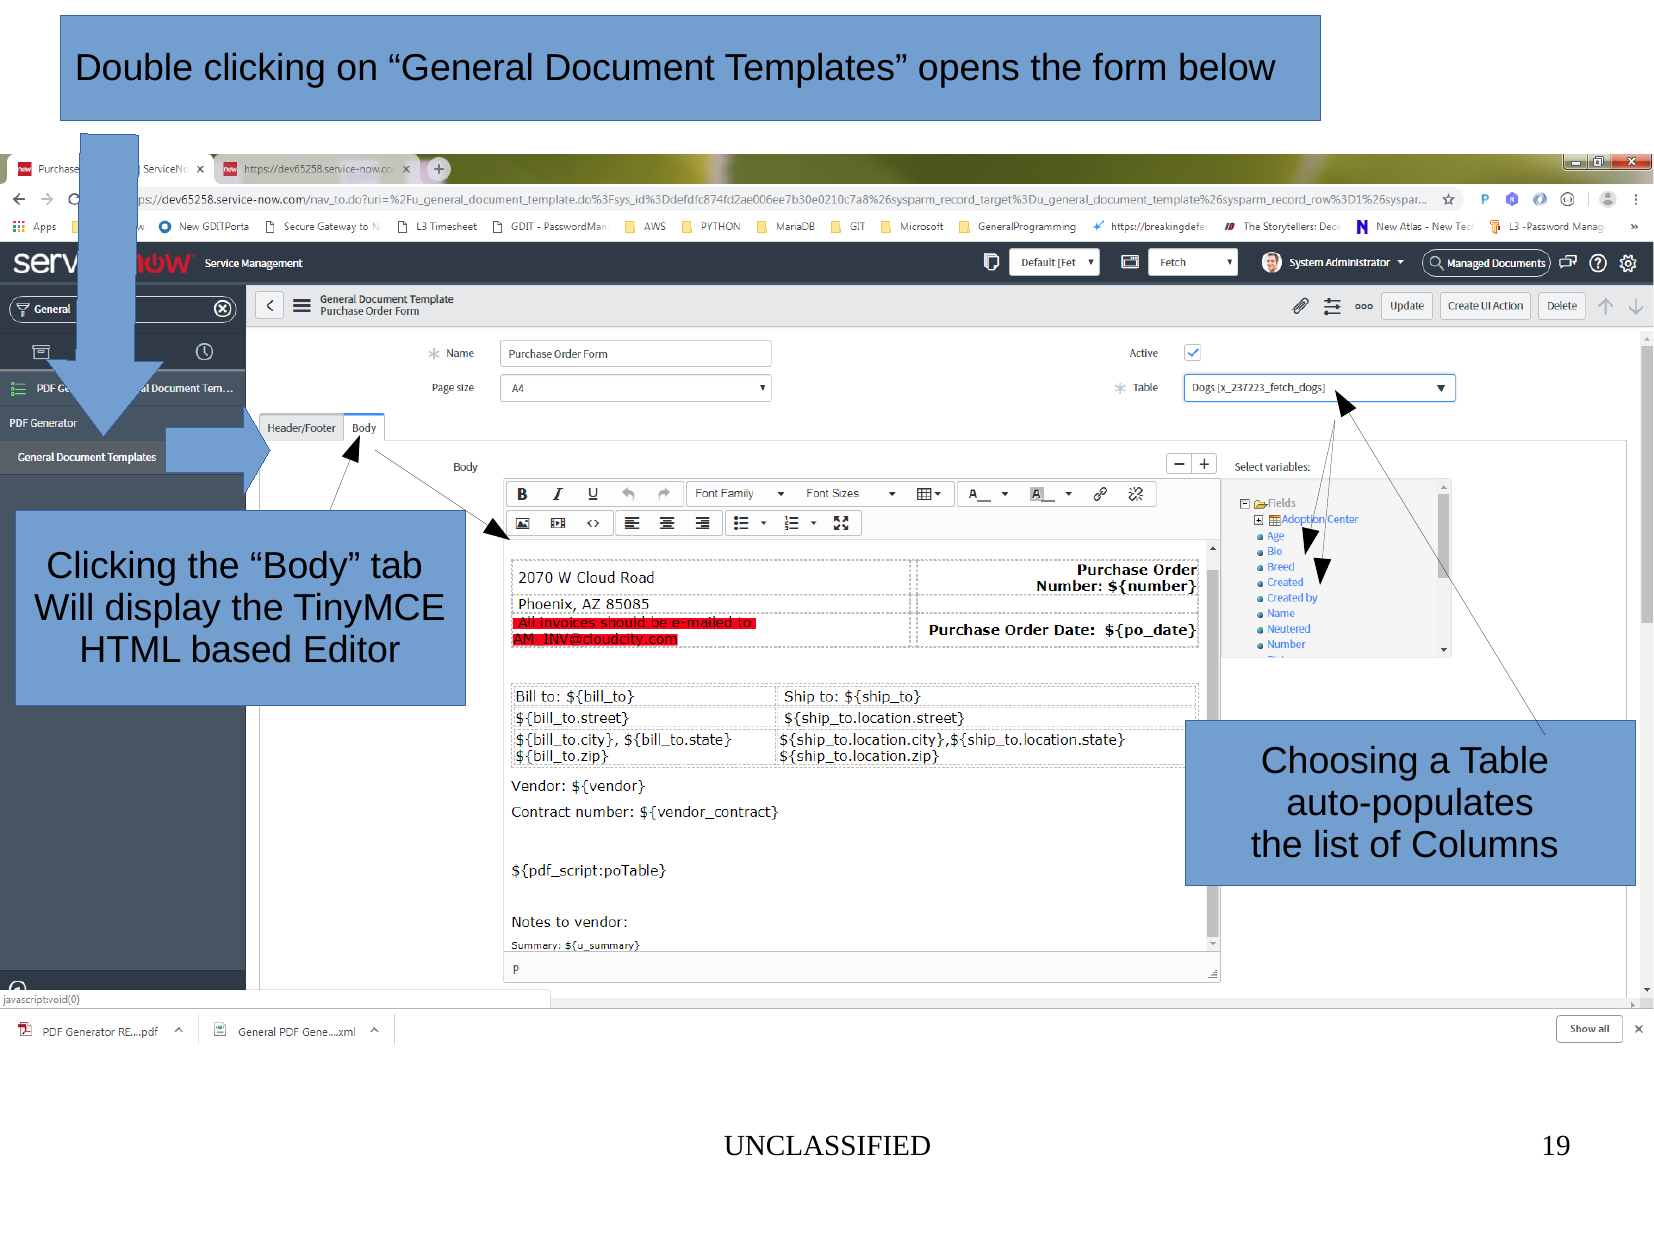

Double clicking on “General Document Templates” opens the form below
Clicking the “Body” tab
Will display the TinyMCE
HTML based Editor
Choosing a Table
auto-populates
the list of Columns
UNCLASSIFIED
19